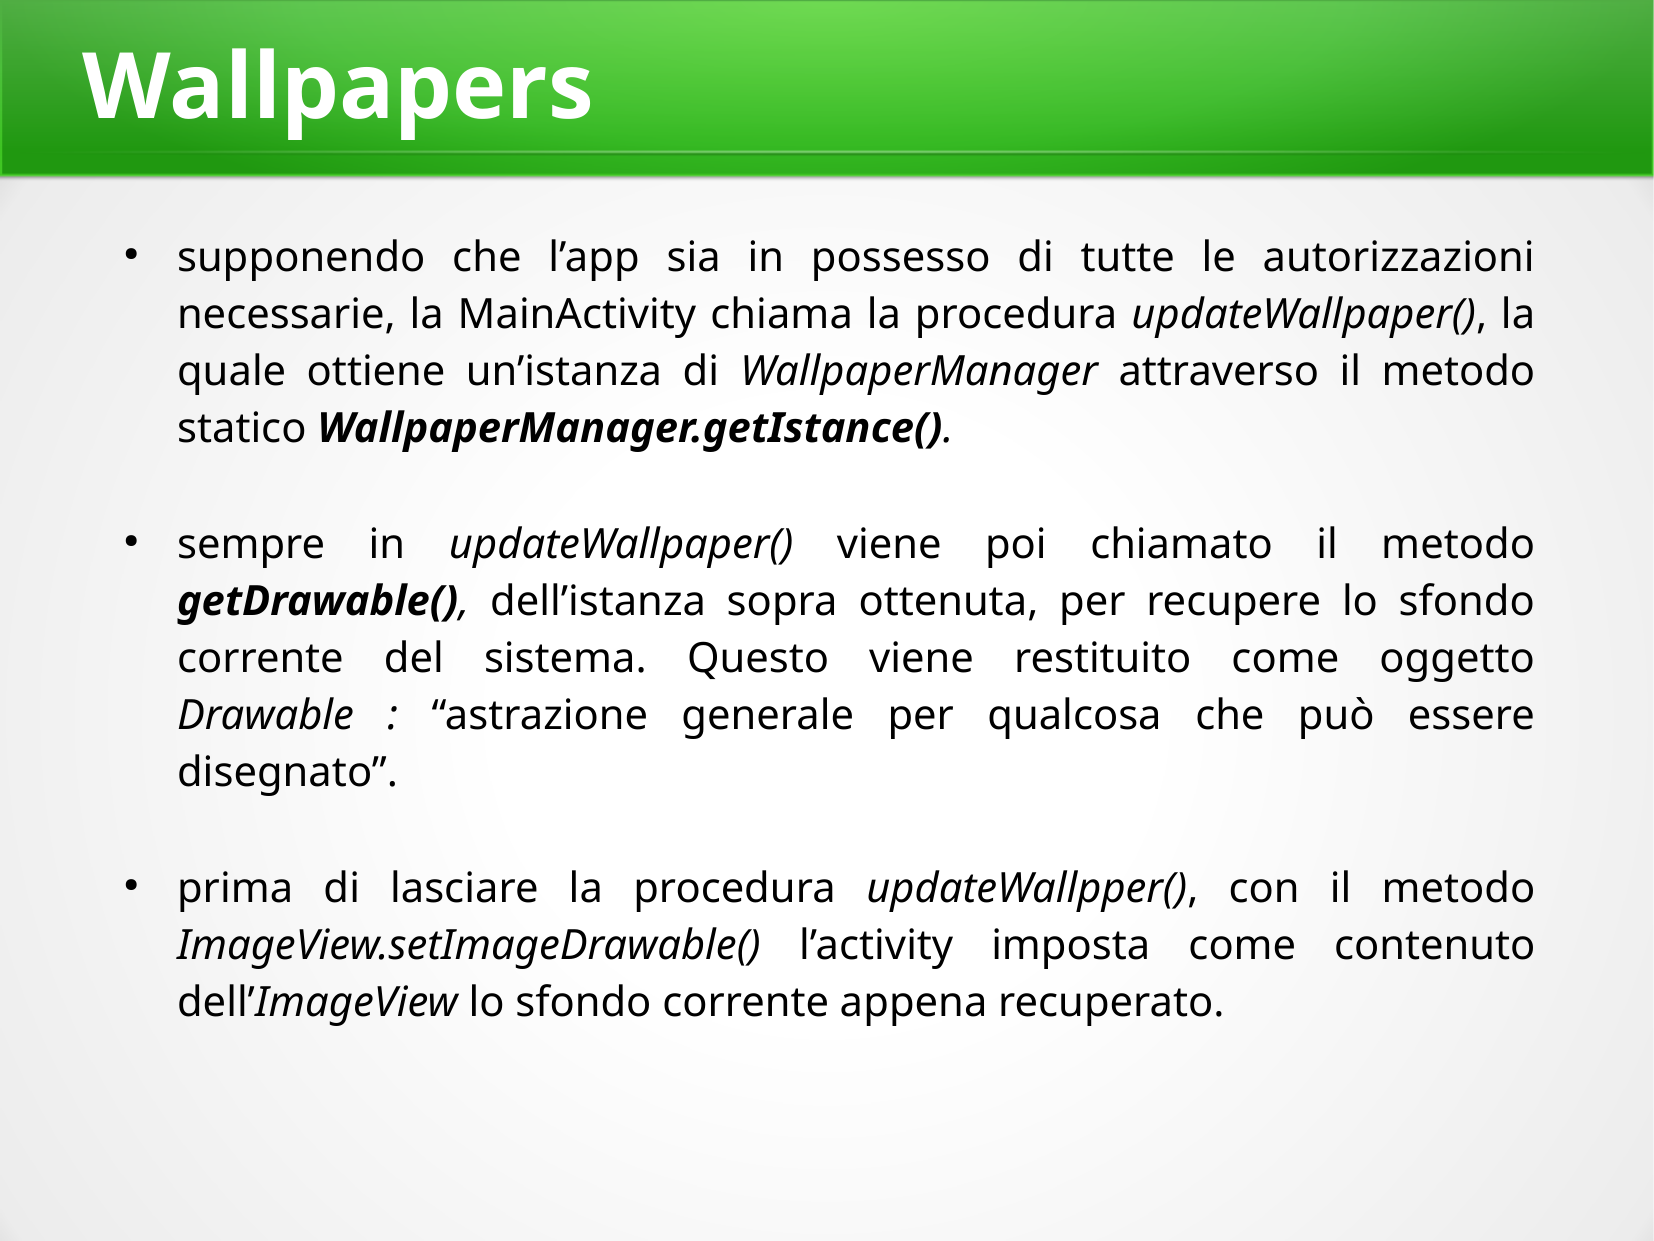

# Wallpapers
supponendo che l’app sia in possesso di tutte le autorizzazioni necessarie, la MainActivity chiama la procedura updateWallpaper(), la quale ottiene un’istanza di WallpaperManager attraverso il metodo statico WallpaperManager.getIstance().
sempre in updateWallpaper() viene poi chiamato il metodo getDrawable(), dell’istanza sopra ottenuta, per recupere lo sfondo corrente del sistema. Questo viene restituito come oggetto Drawable : “astrazione generale per qualcosa che può essere disegnato”.
prima di lasciare la procedura updateWallpper(), con il metodo ImageView.setImageDrawable() l’activity imposta come contenuto dell’ImageView lo sfondo corrente appena recuperato.